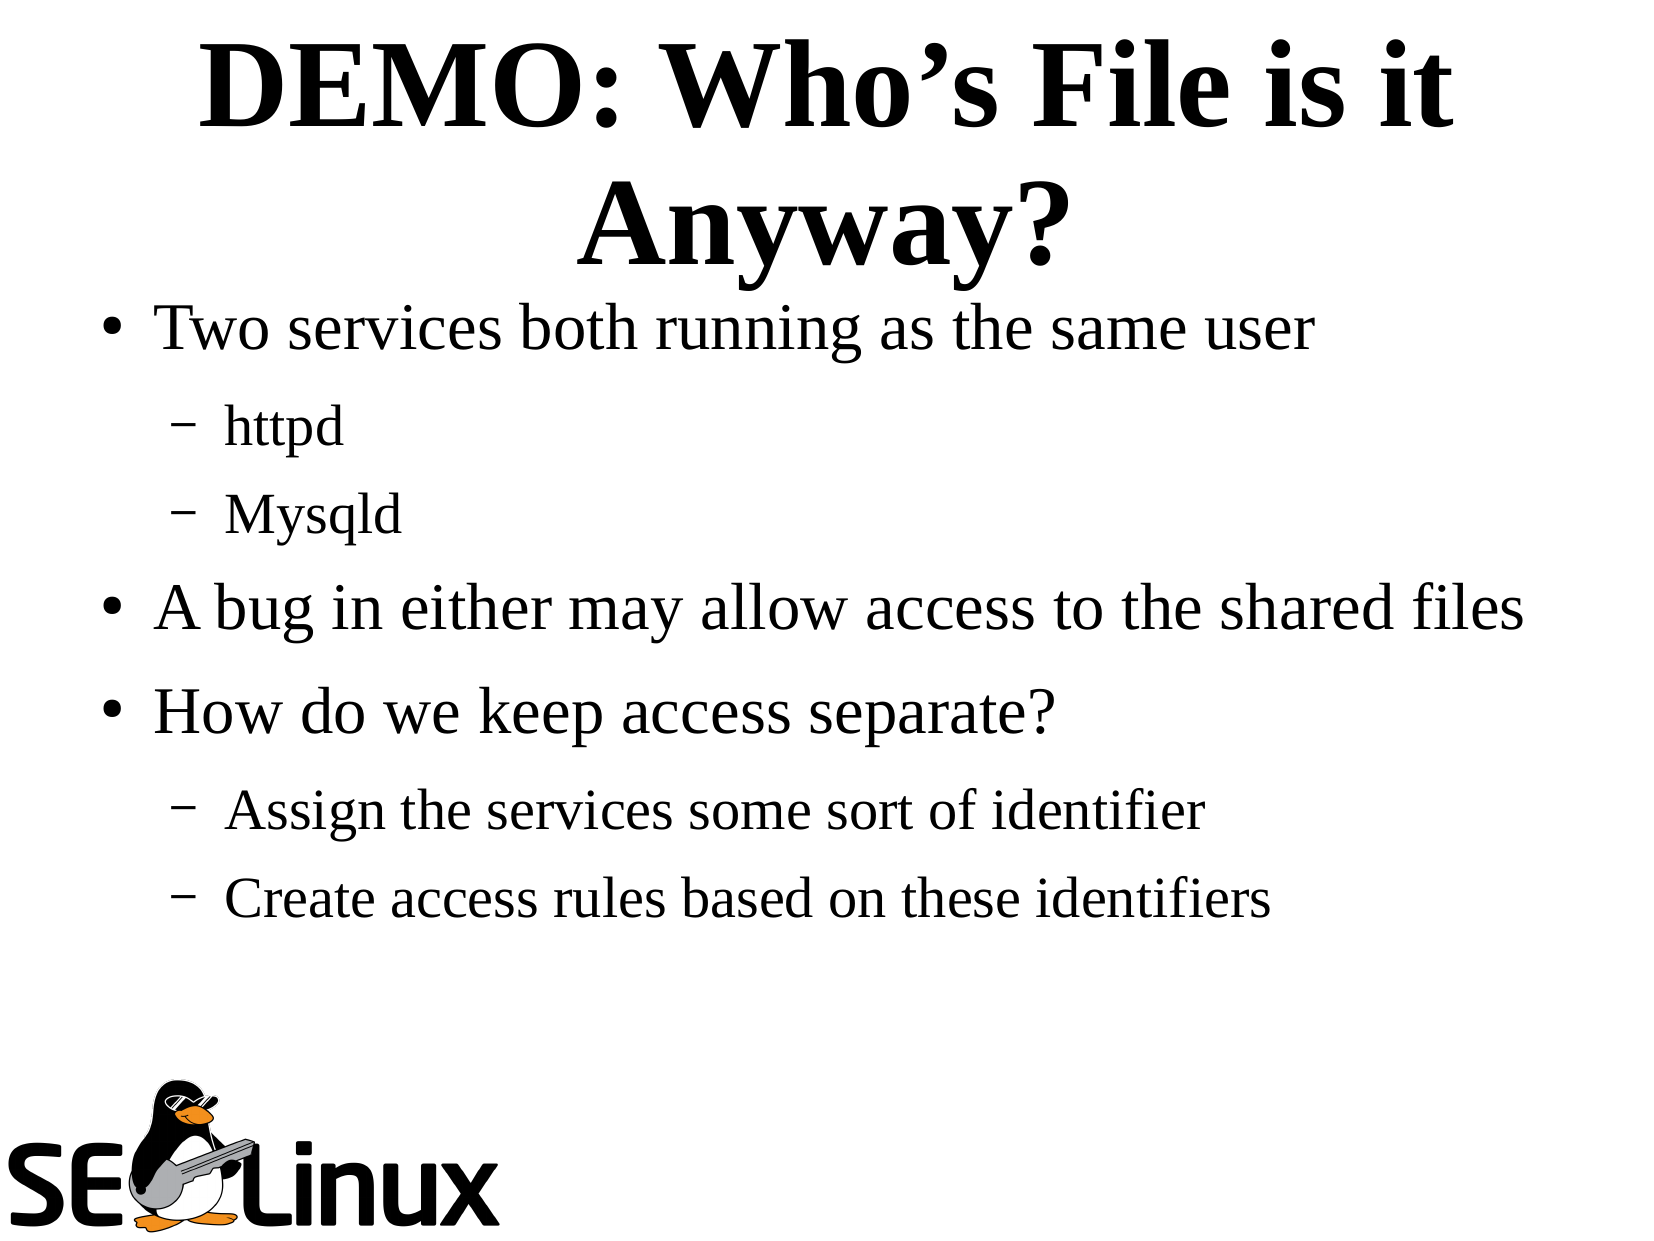

# DEMO: Who’s File is it Anyway?
Two services both running as the same user
httpd
Mysqld
A bug in either may allow access to the shared files
How do we keep access separate?
Assign the services some sort of identifier
Create access rules based on these identifiers